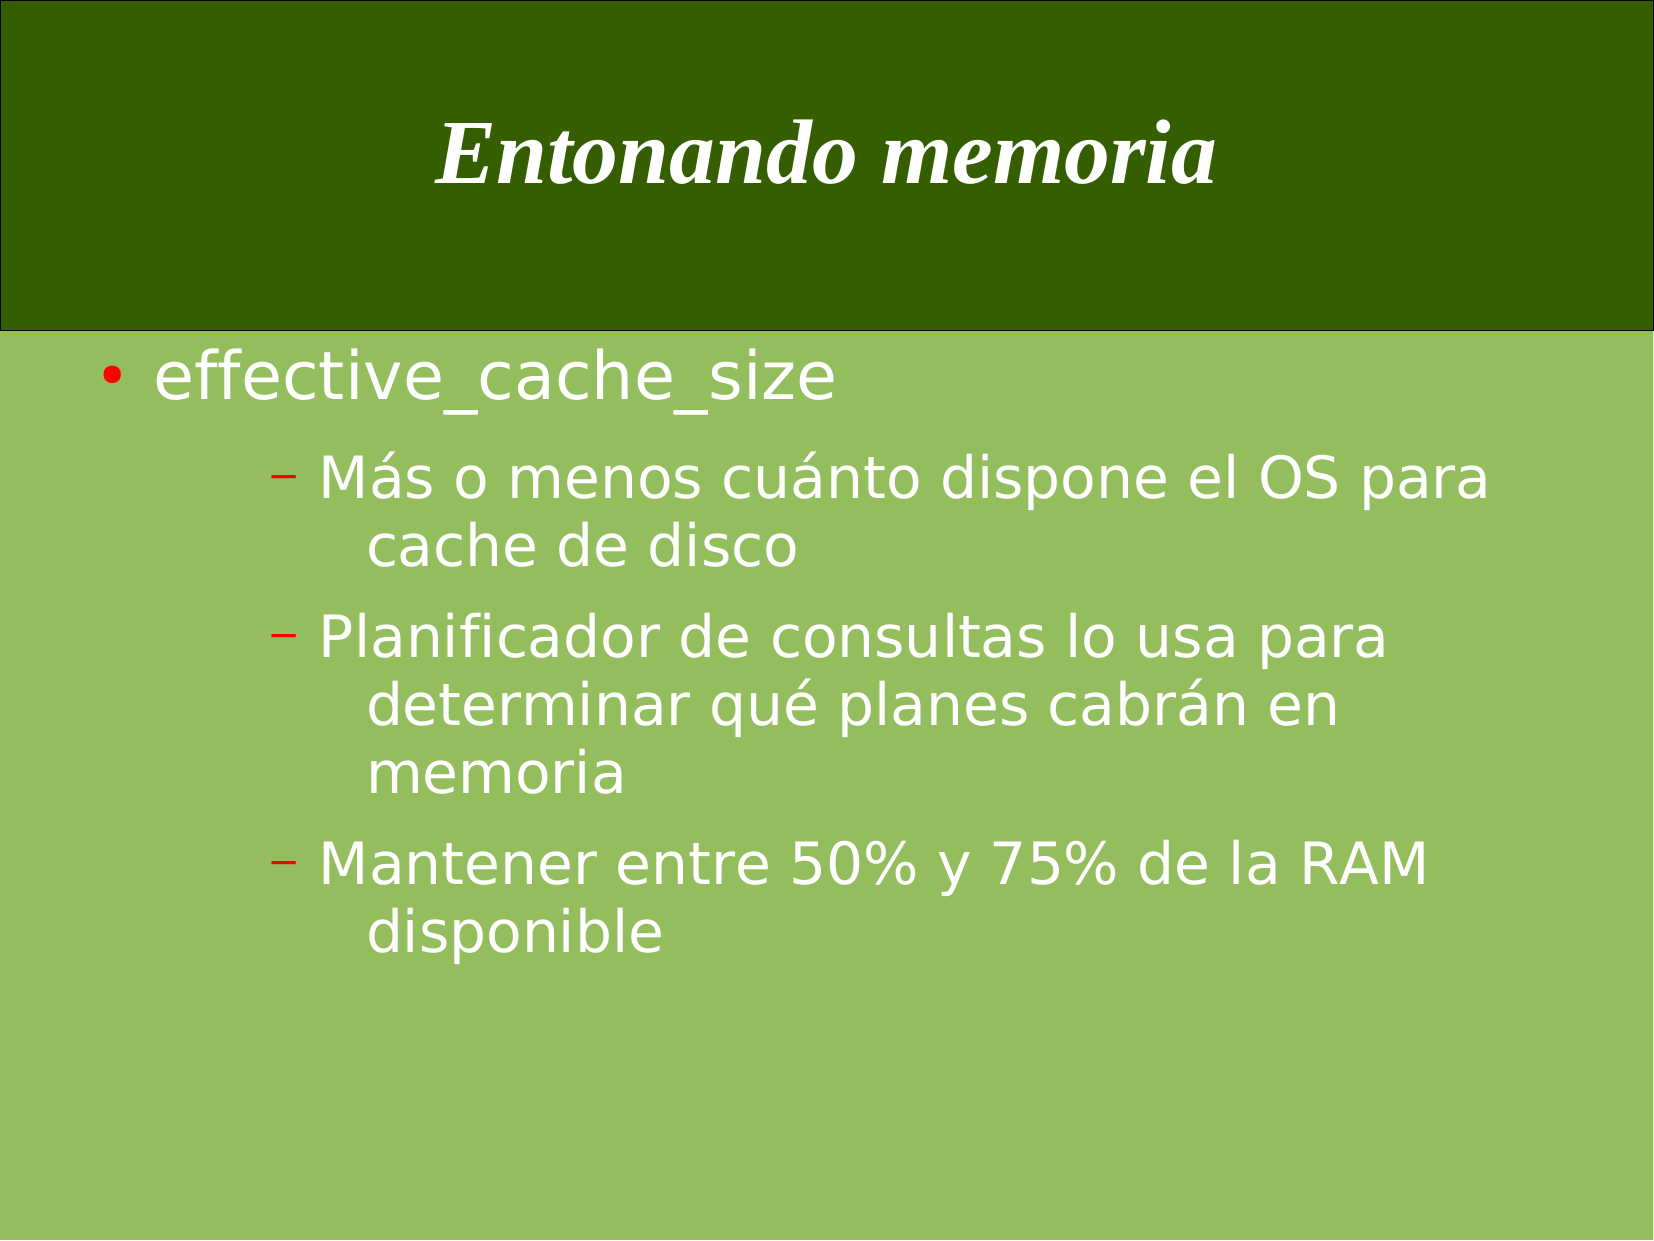

# Entonando memoria
effective_cache_size
Más o menos cuánto dispone el OS para cache de disco
Planificador de consultas lo usa para determinar qué planes cabrán en memoria
Mantener entre 50% y 75% de la RAM disponible